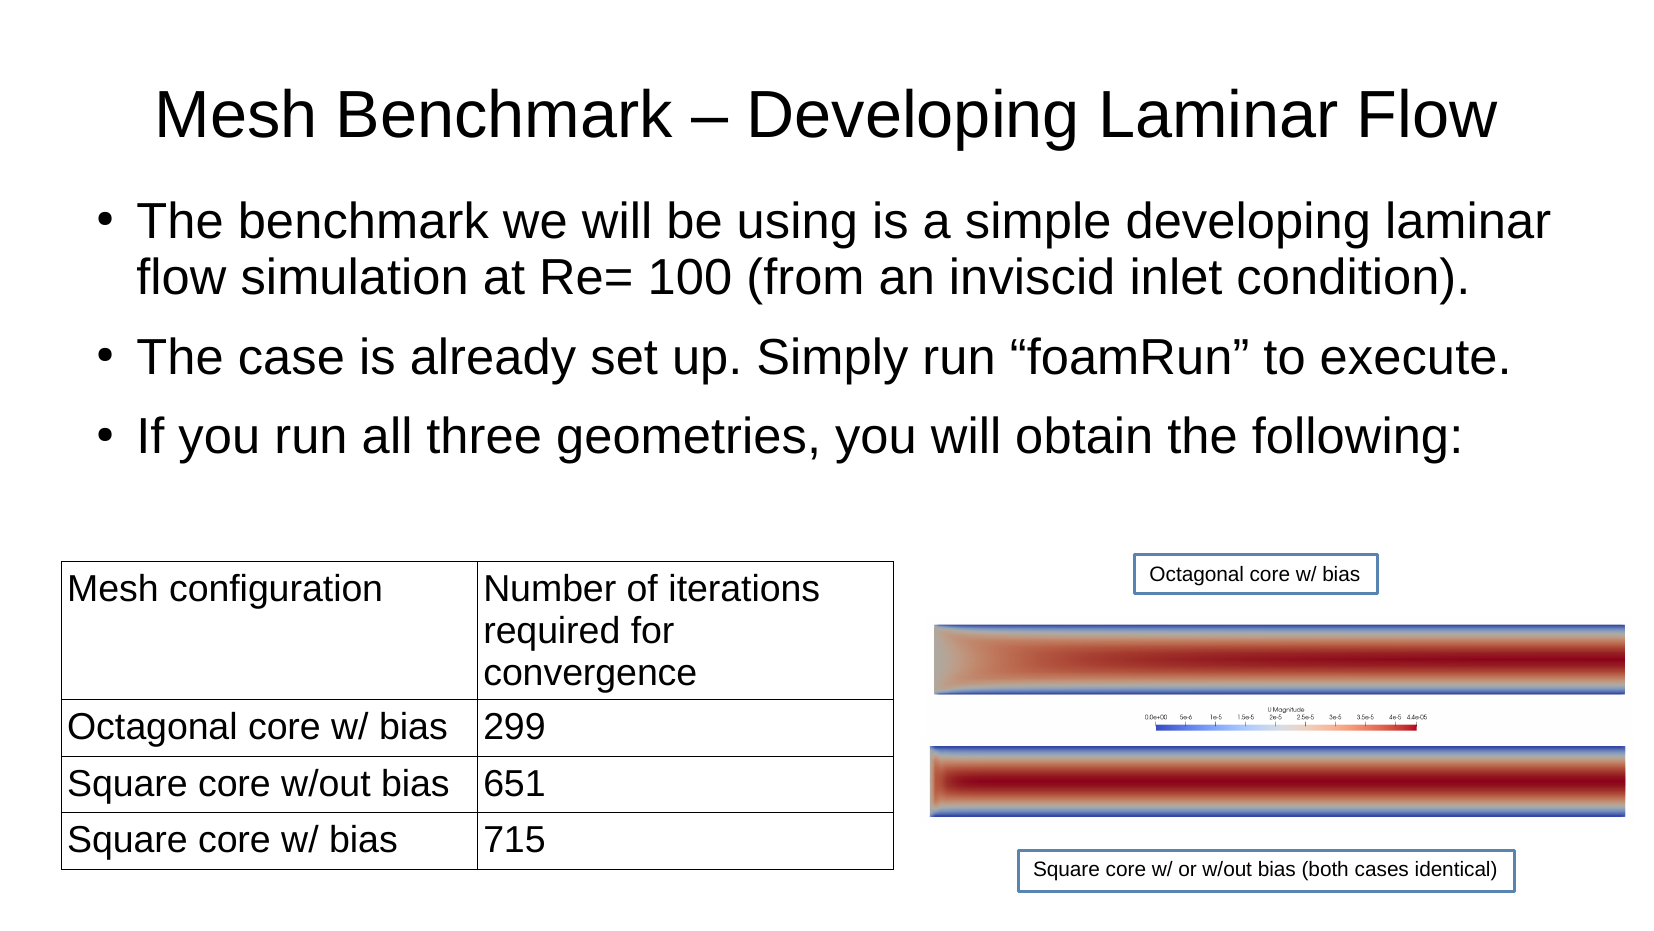

# Mesh Benchmark – Developing Laminar Flow
The benchmark we will be using is a simple developing laminar flow simulation at Re= 100 (from an inviscid inlet condition).
The case is already set up. Simply run “foamRun” to execute.
If you run all three geometries, you will obtain the following:
Octagonal core w/ bias
| Mesh configuration | Number of iterations required for convergence |
| --- | --- |
| Octagonal core w/ bias | 299 |
| Square core w/out bias | 651 |
| Square core w/ bias | 715 |
Square core w/ or w/out bias (both cases identical)